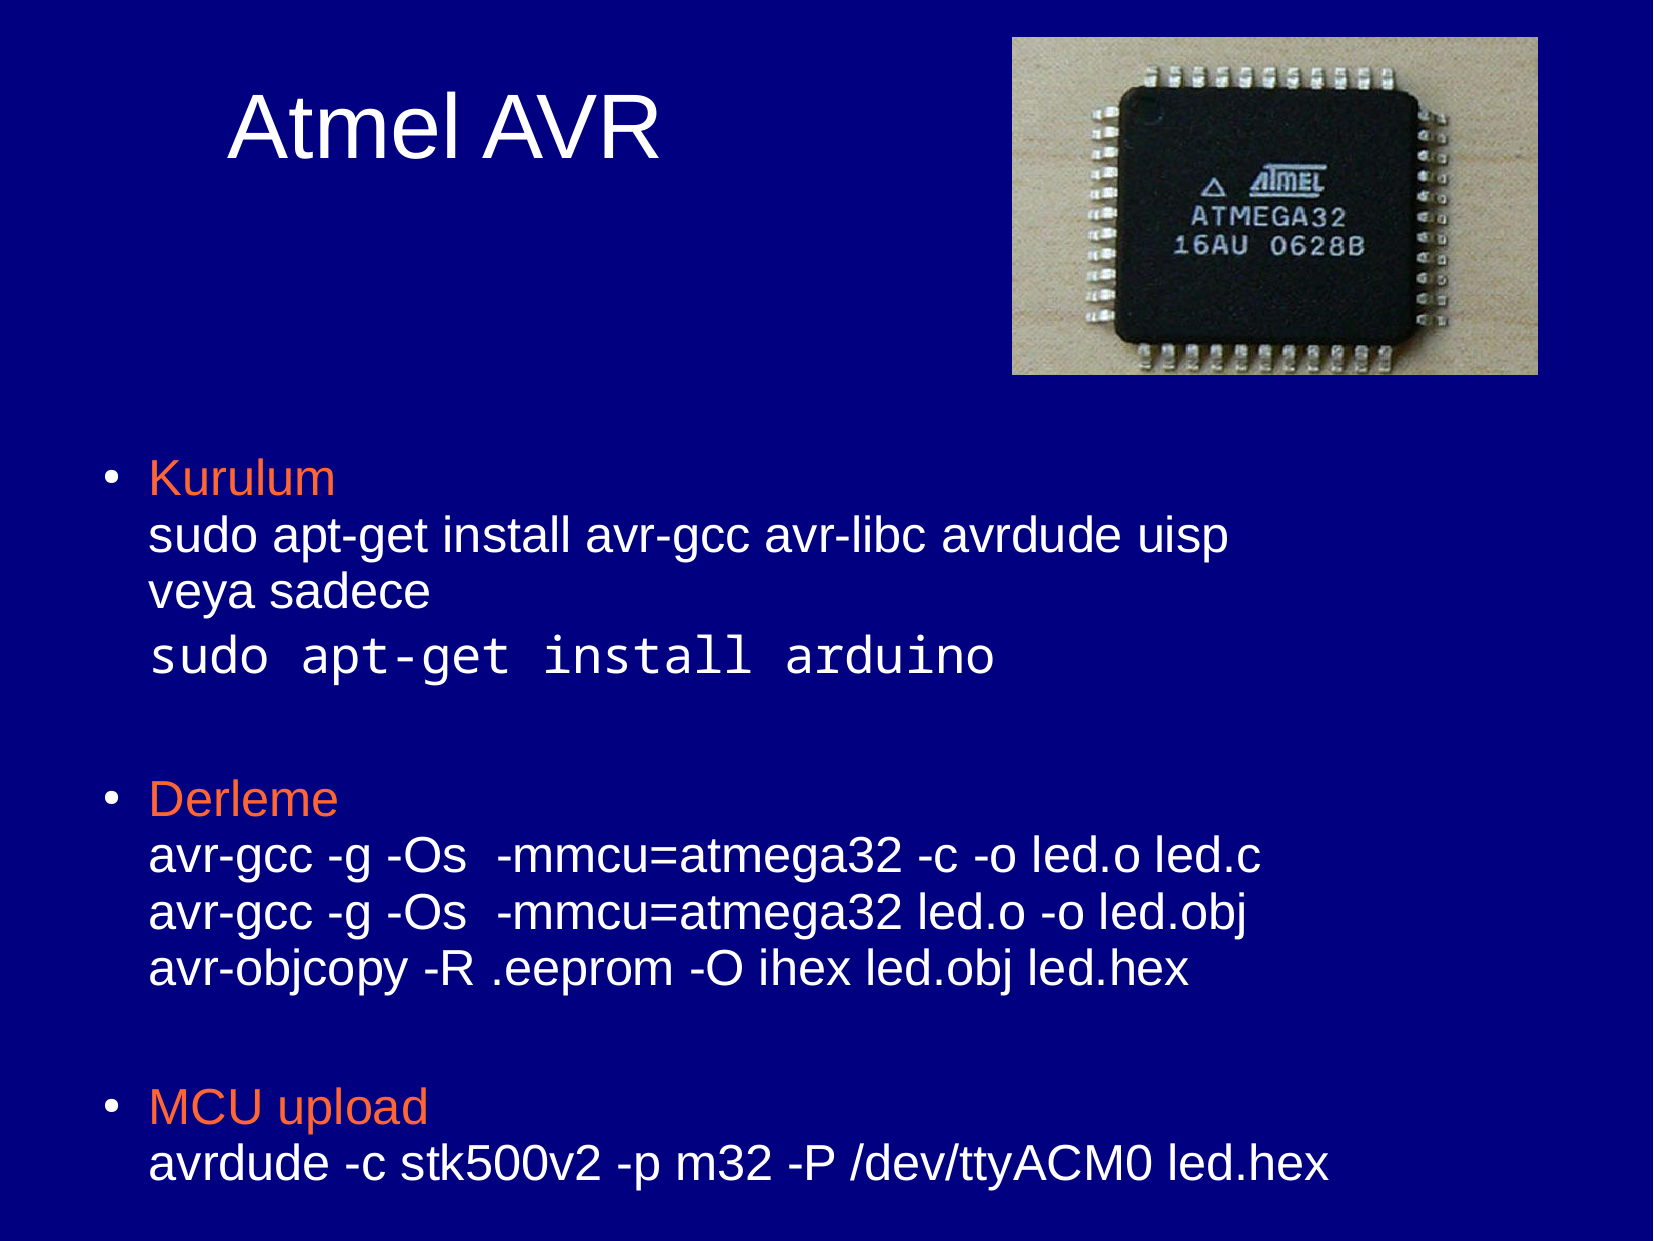

# Atmel AVR
Kurulum
sudo apt-get install avr-gcc avr-libc avrdude uisp
veya sadece
sudo apt-get install arduino
Derleme
avr-gcc -g -Os -mmcu=atmega32 -c -o led.o led.c
avr-gcc -g -Os -mmcu=atmega32 led.o -o led.obj
avr-objcopy -R .eeprom -O ihex led.obj led.hex
MCU upload
avrdude -c stk500v2 -p m32 -P /dev/ttyACM0 led.hex